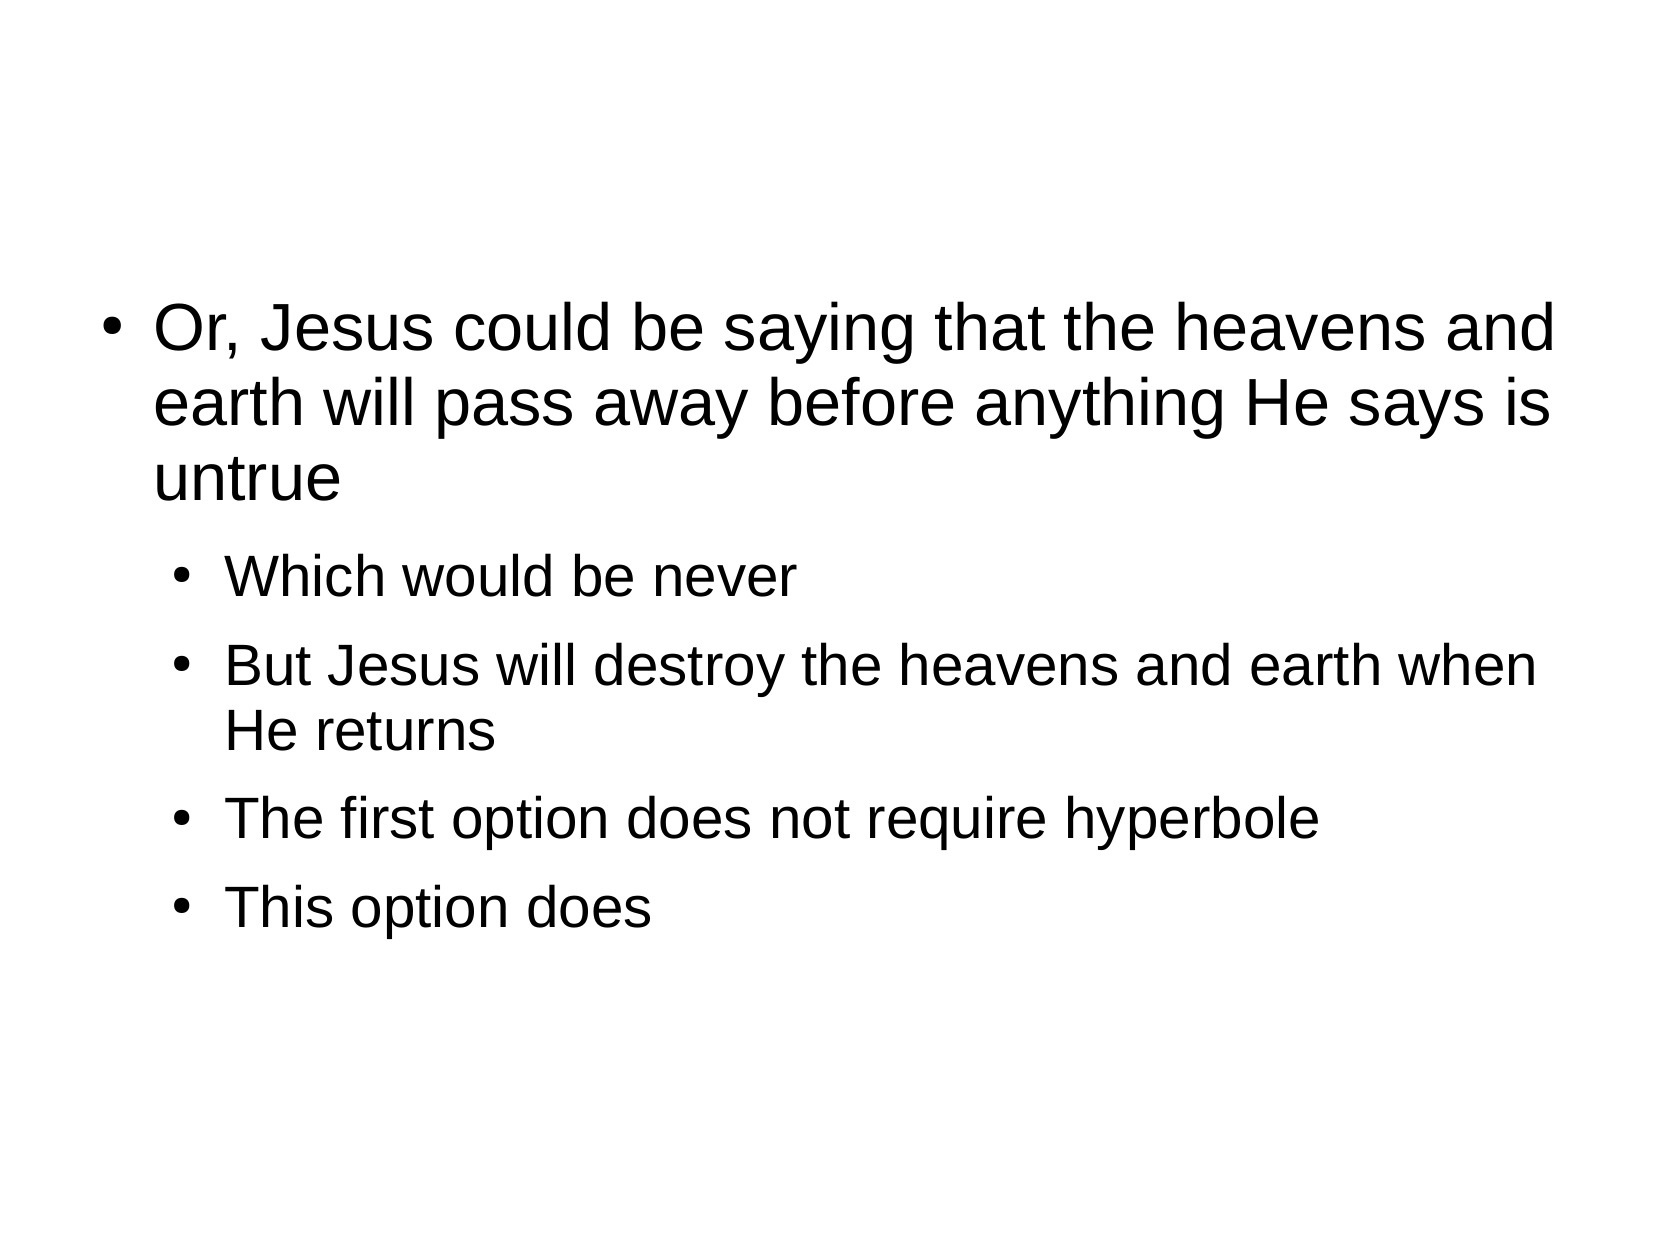

#
Or, Jesus could be saying that the heavens and earth will pass away before anything He says is untrue
Which would be never
But Jesus will destroy the heavens and earth when He returns
The first option does not require hyperbole
This option does